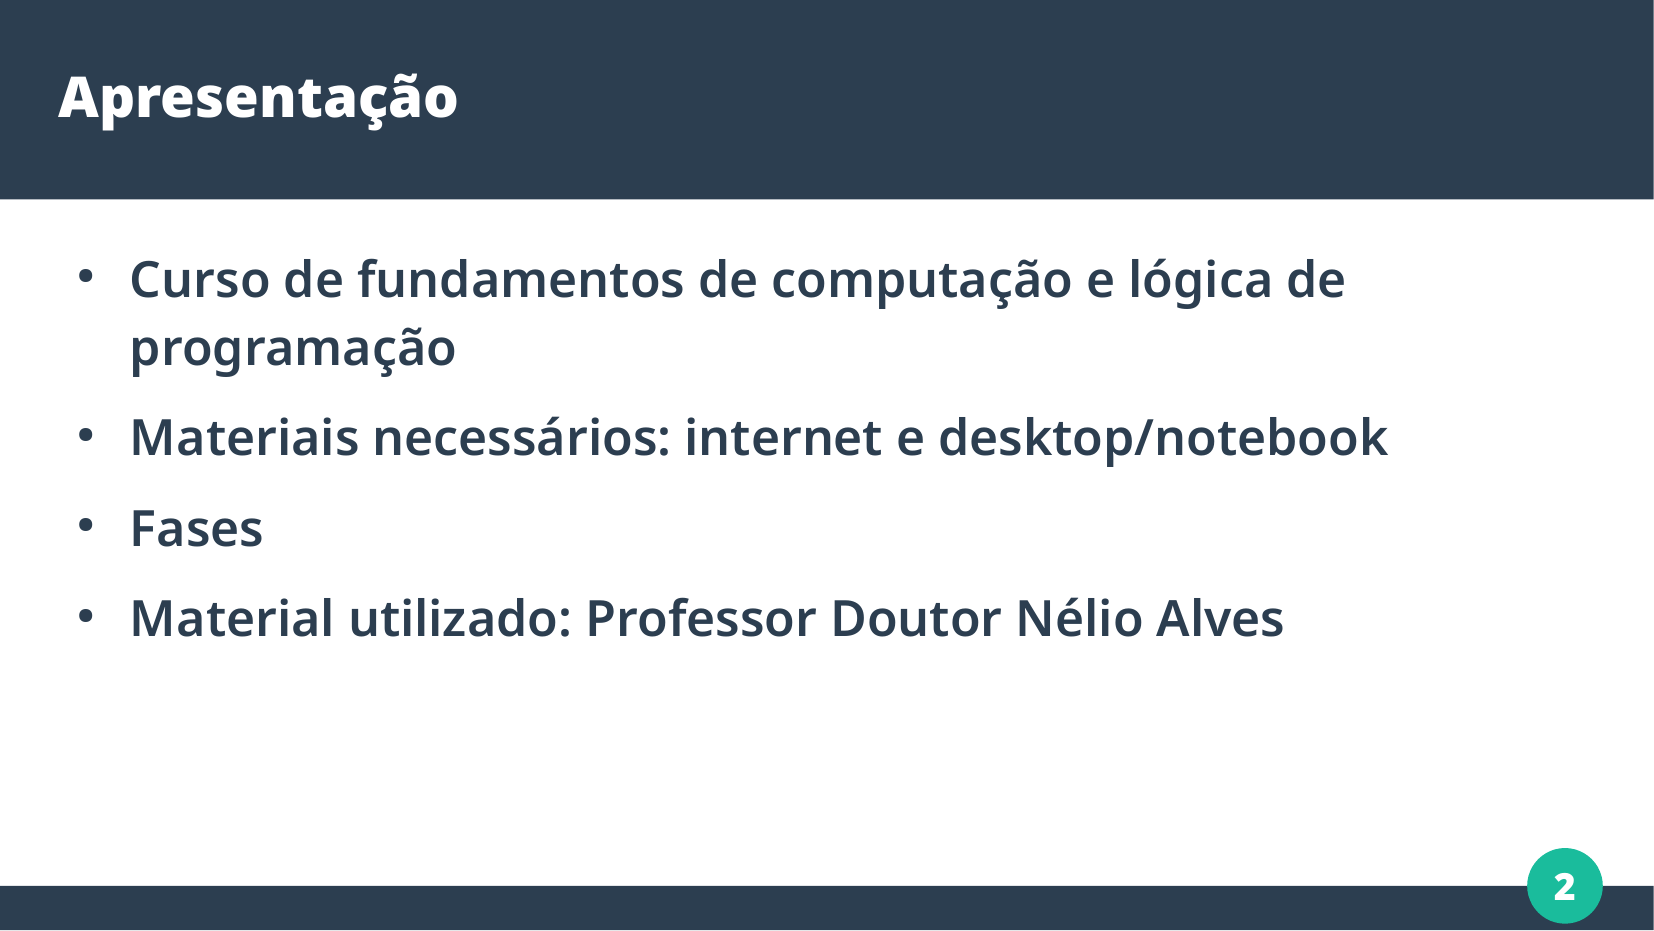

# Apresentação
Curso de fundamentos de computação e lógica de programação
Materiais necessários: internet e desktop/notebook
Fases
Material utilizado: Professor Doutor Nélio Alves